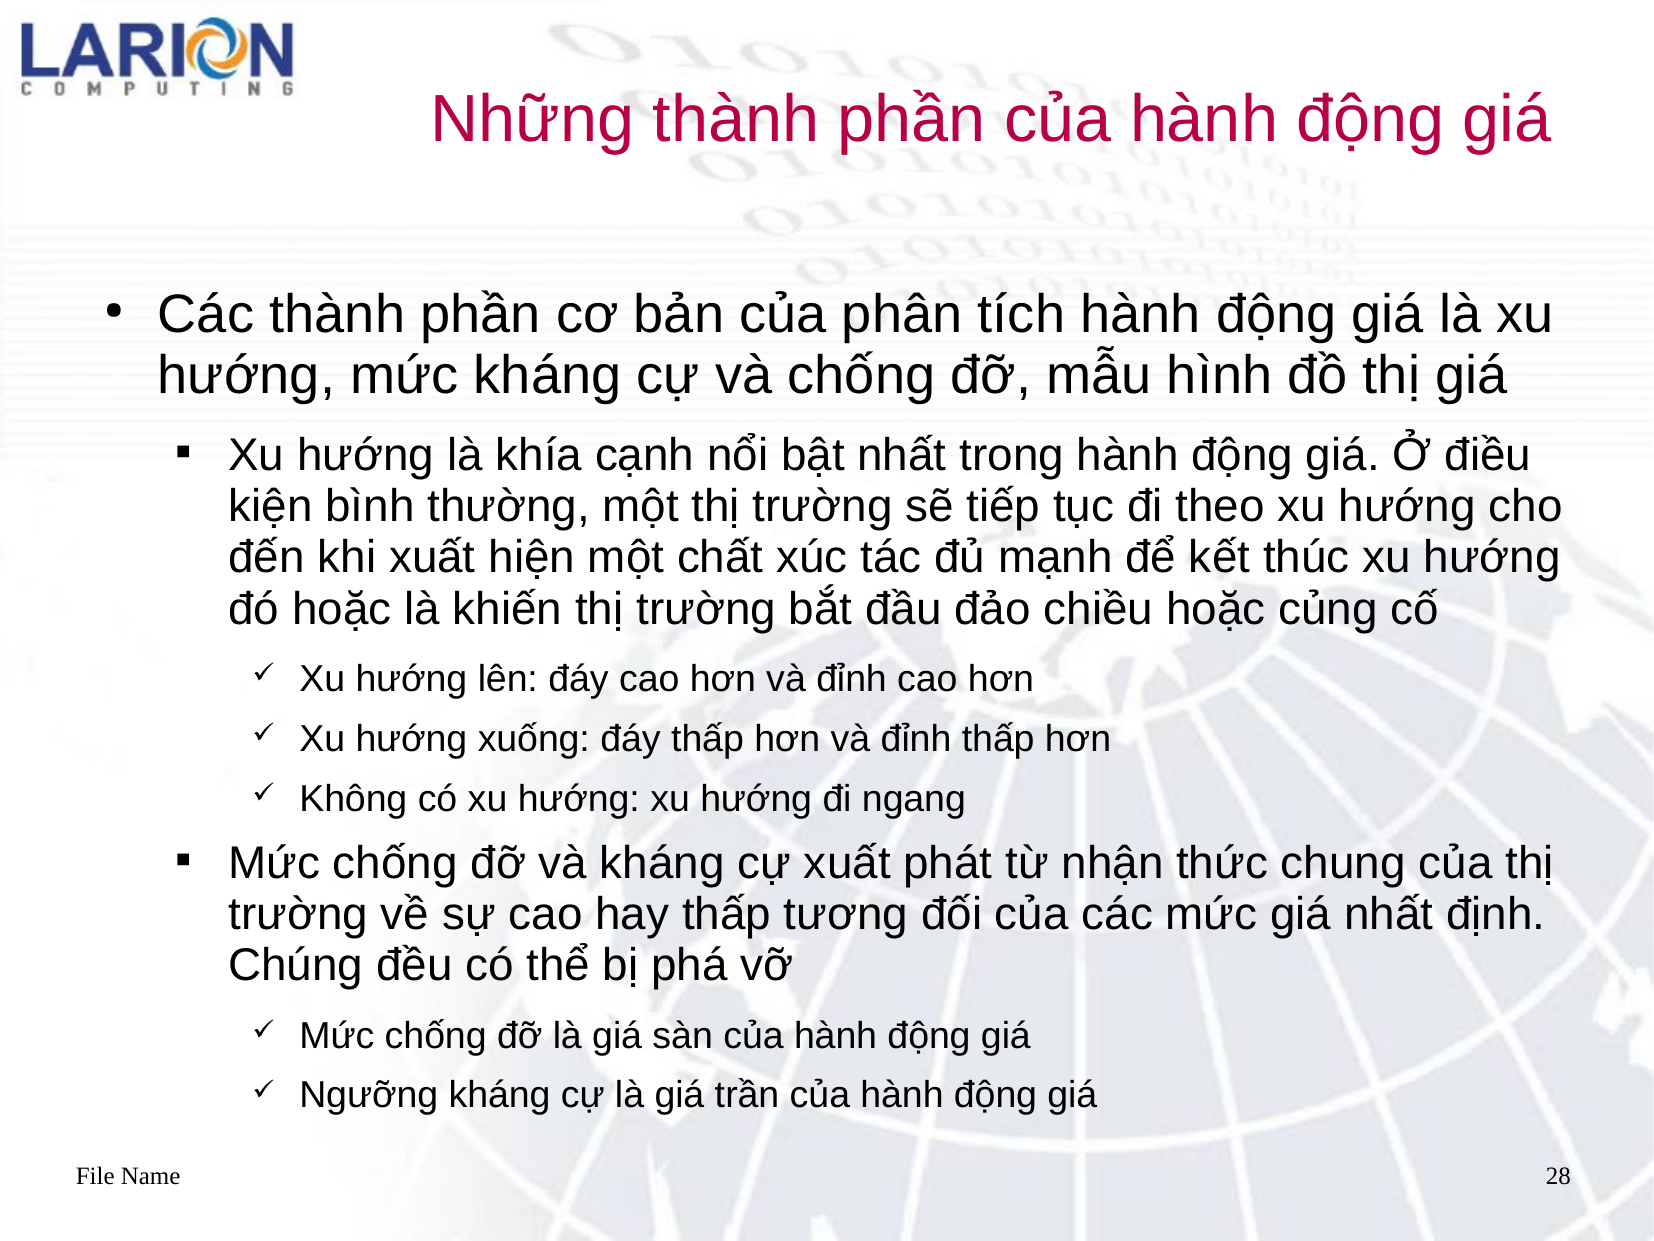

# Những thành phần của hành động giá
Các thành phần cơ bản của phân tích hành động giá là xu hướng, mức kháng cự và chống đỡ, mẫu hình đồ thị giá
Xu hướng là khía cạnh nổi bật nhất trong hành động giá. Ở điều kiện bình thường, một thị trường sẽ tiếp tục đi theo xu hướng cho đến khi xuất hiện một chất xúc tác đủ mạnh để kết thúc xu hướng đó hoặc là khiến thị trường bắt đầu đảo chiều hoặc củng cố
Xu hướng lên: đáy cao hơn và đỉnh cao hơn
Xu hướng xuống: đáy thấp hơn và đỉnh thấp hơn
Không có xu hướng: xu hướng đi ngang
Mức chống đỡ và kháng cự xuất phát từ nhận thức chung của thị trường về sự cao hay thấp tương đối của các mức giá nhất định. Chúng đều có thể bị phá vỡ
Mức chống đỡ là giá sàn của hành động giá
Ngưỡng kháng cự là giá trần của hành động giá
File Name
28